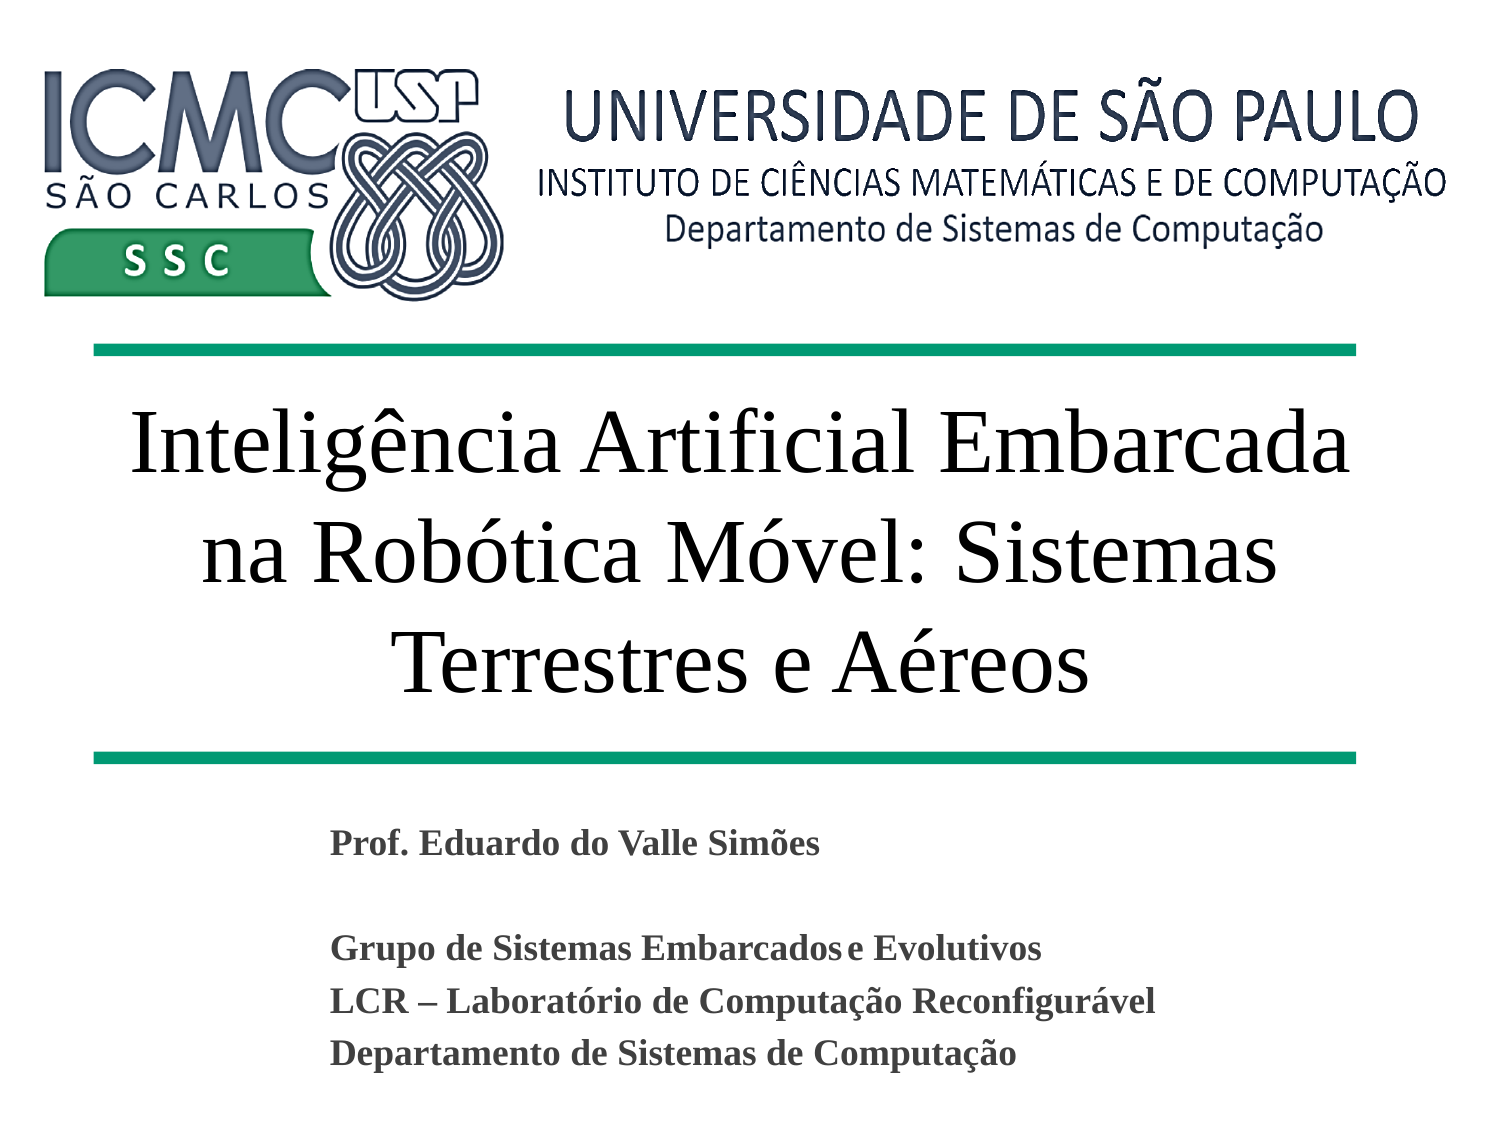

# Inteligência Artificial Embarcada na Robótica Móvel: Sistemas Terrestres e Aéreos
			 Prof. Eduardo do Valle Simões
			 Grupo de Sistemas Embarcados e Evolutivos
			 LCR – Laboratório de Computação Reconfigurável
			 Departamento de Sistemas de Computação